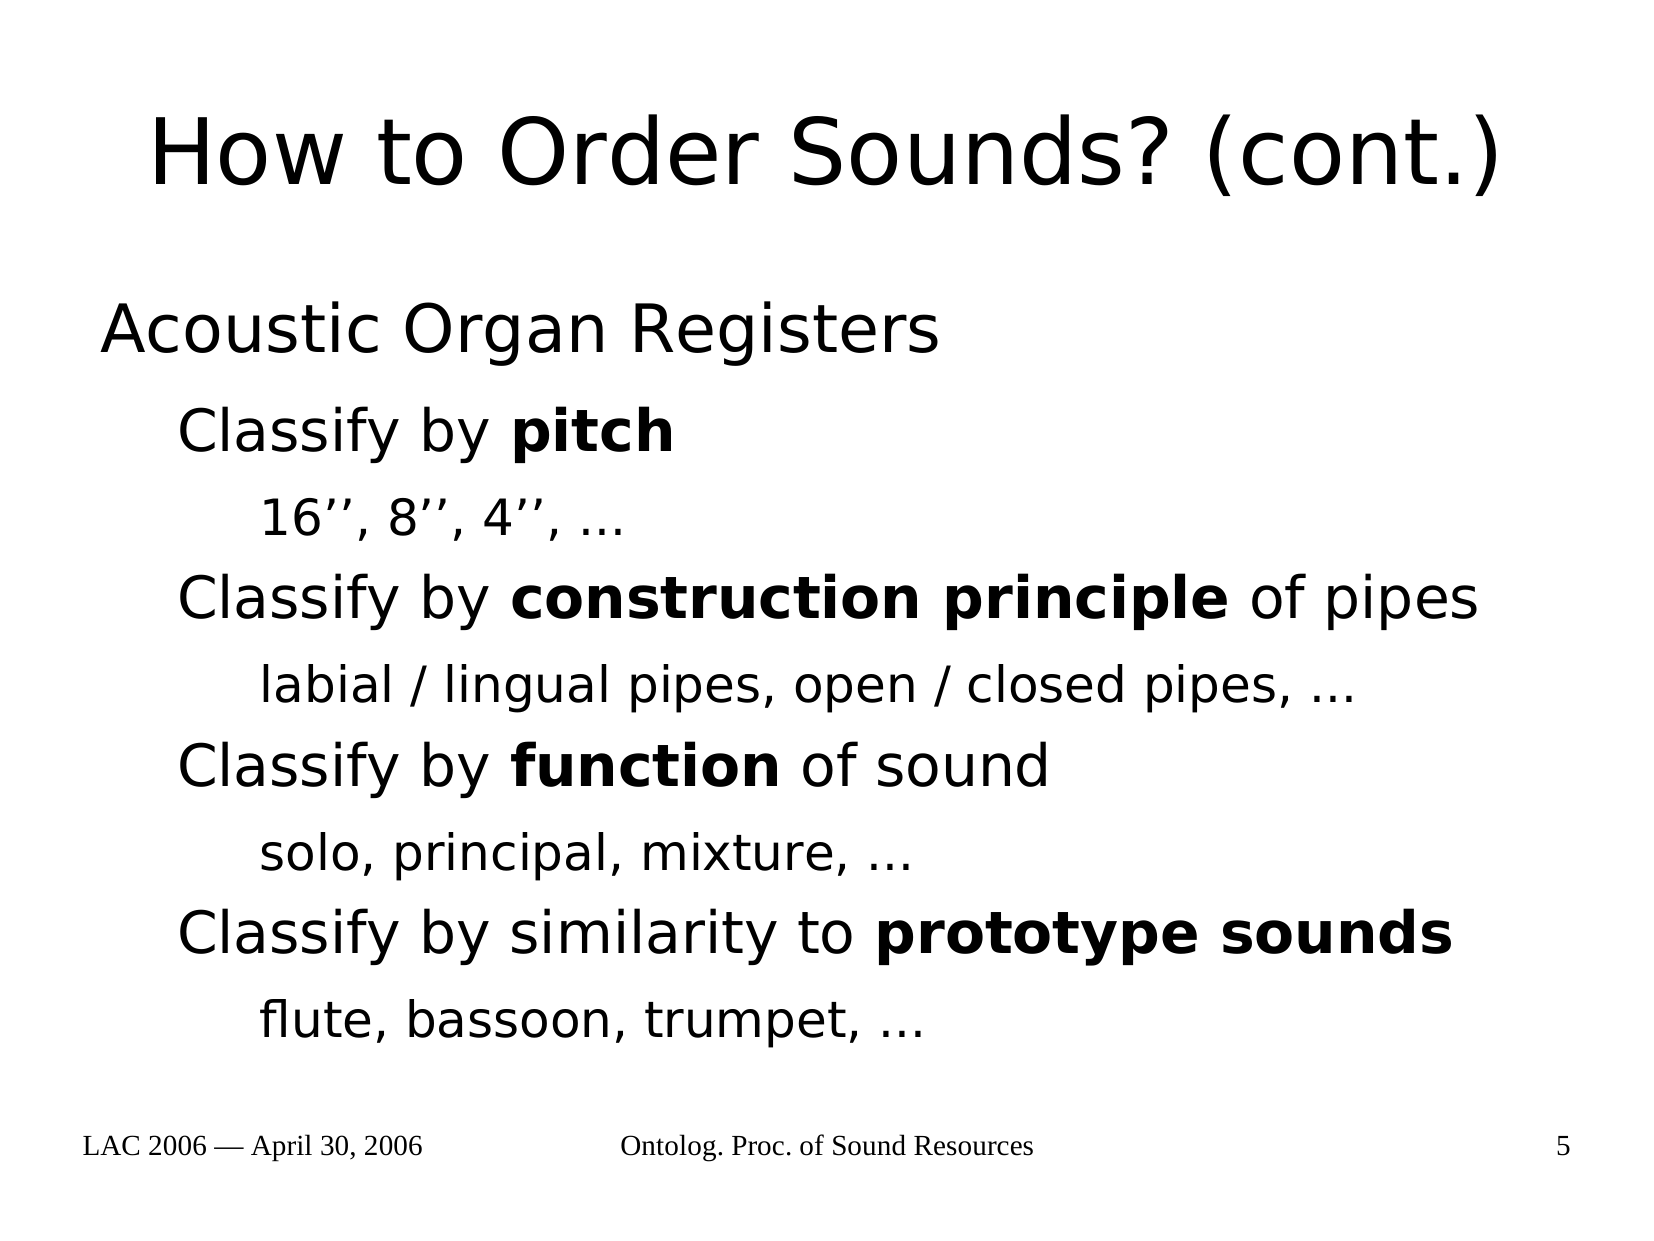

# How to Order Sounds? (cont.)
Acoustic Organ Registers
Classify by pitch
16’’, 8’’, 4’’, ...
Classify by construction principle of pipes
labial / lingual pipes, open / closed pipes, ...
Classify by function of sound
solo, principal, mixture, ...
Classify by similarity to prototype sounds
flute, bassoon, trumpet, ...
LAC 2006 — April 30, 2006
Ontolog. Proc. of Sound Resources
5